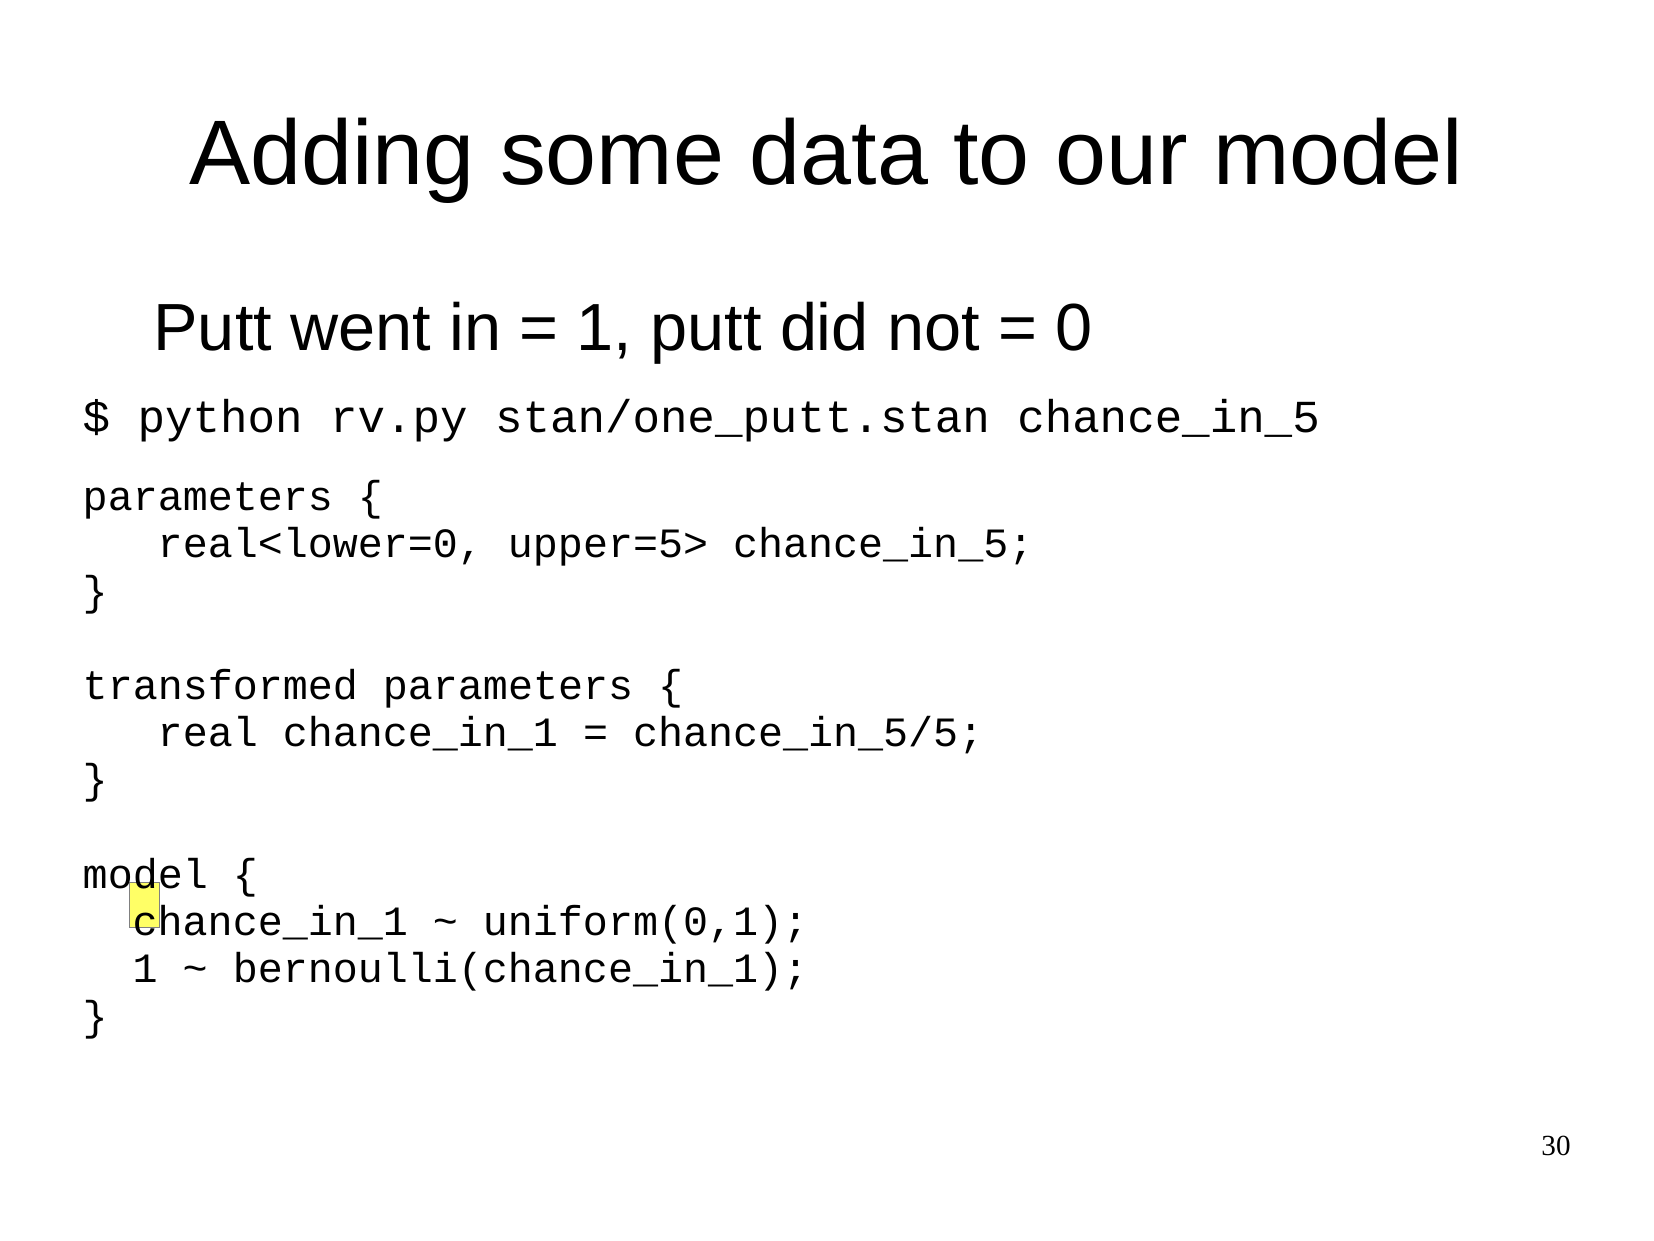

# Adding some data to our model
Putt went in = 1, putt did not = 0
$ python rv.py stan/one_putt.stan chance_in_5
parameters {
 real<lower=0, upper=5> chance_in_5;
}
transformed parameters {
 real chance_in_1 = chance_in_5/5;
}
model {
 chance_in_1 ~ uniform(0,1);
 1 ~ bernoulli(chance_in_1);
}
30